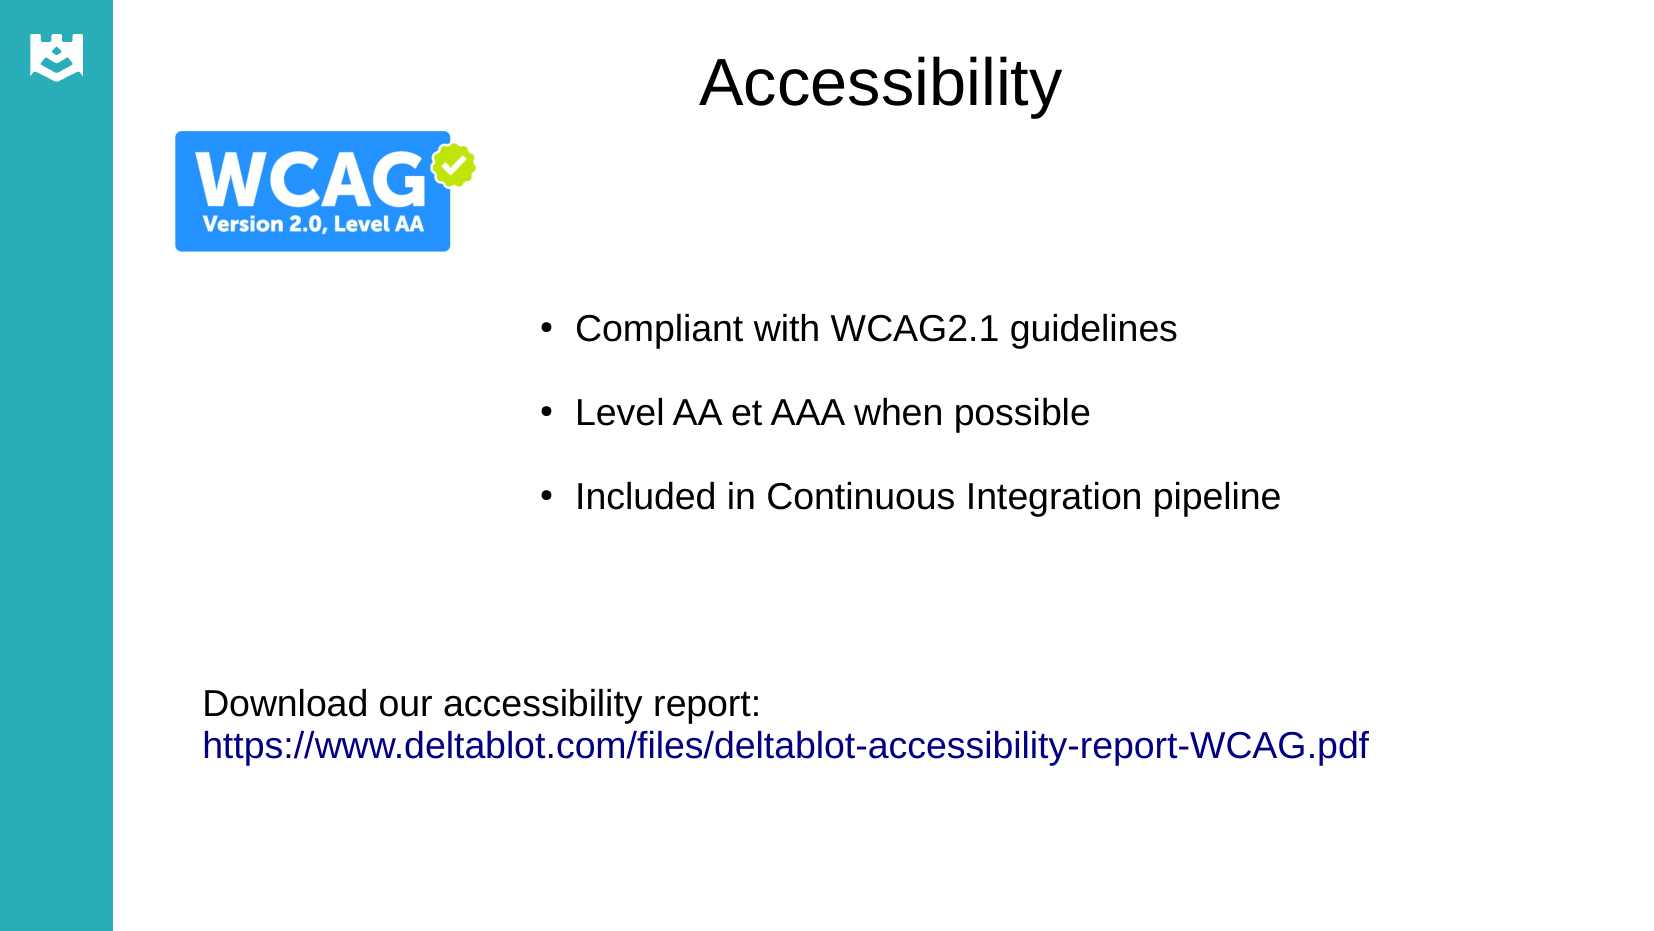

Accessibility
Compliant with WCAG2.1 guidelines
Level AA et AAA when possible
Included in Continuous Integration pipeline
Download our accessibility report:
https://www.deltablot.com/files/deltablot-accessibility-report-WCAG.pdf